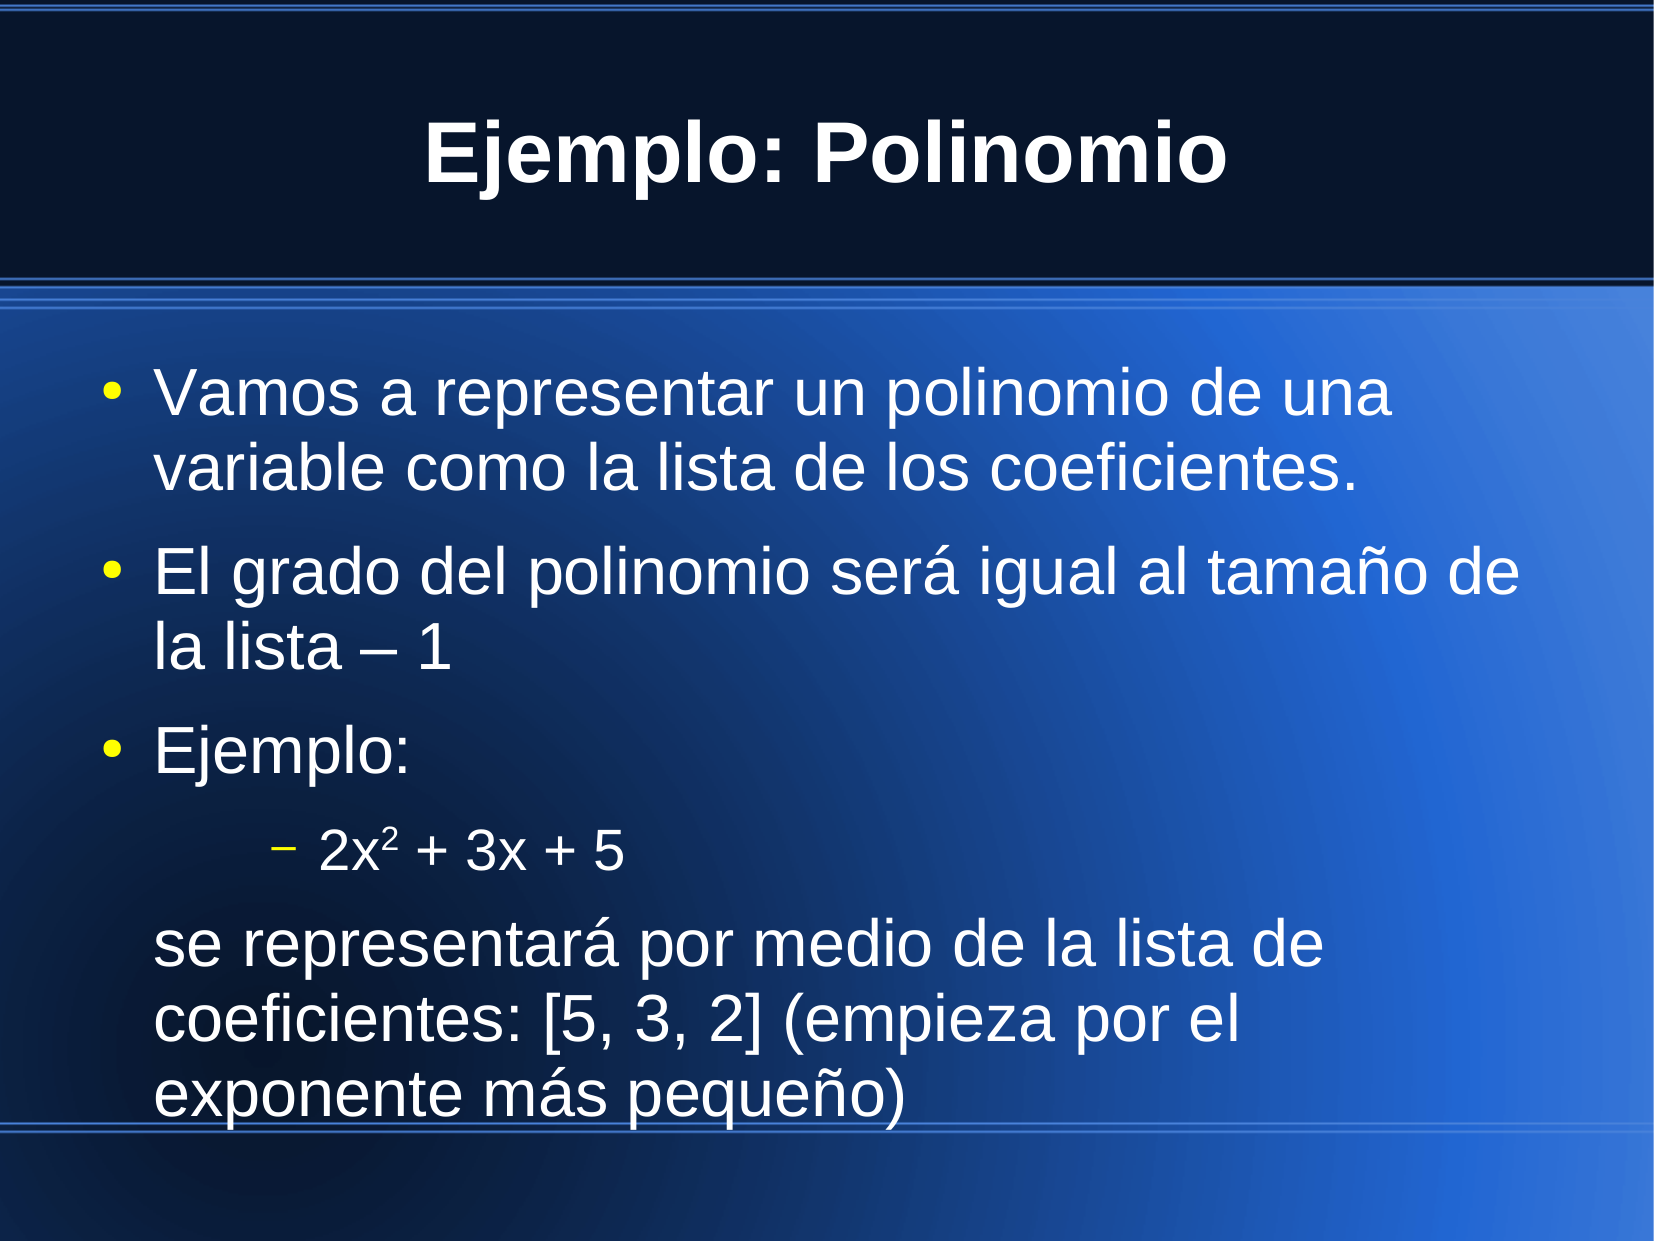

# Ejemplo: Polinomio
Vamos a representar un polinomio de una variable como la lista de los coeficientes.
El grado del polinomio será igual al tamaño de la lista – 1
Ejemplo:
2x2 + 3x + 5
se representará por medio de la lista de coeficientes: [5, 3, 2] (empieza por el exponente más pequeño)